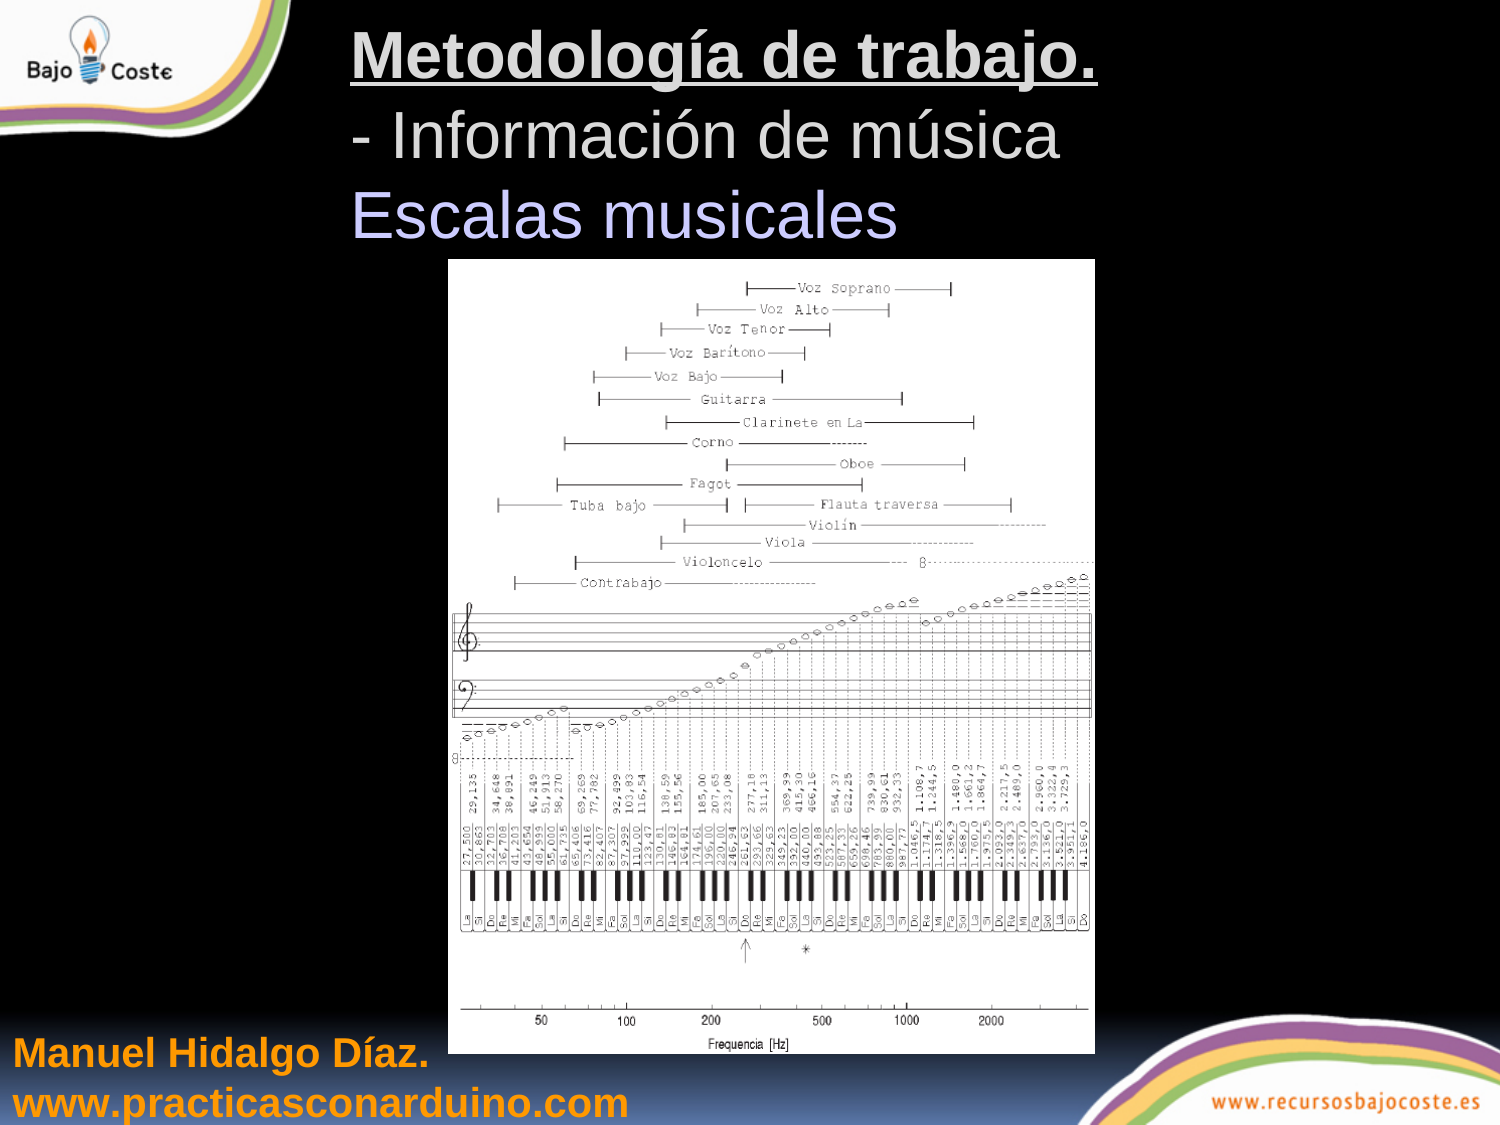

Metodología de trabajo.
- Información de música
Escalas musicales
Manuel Hidalgo Díaz.
www.practicasconarduino.com